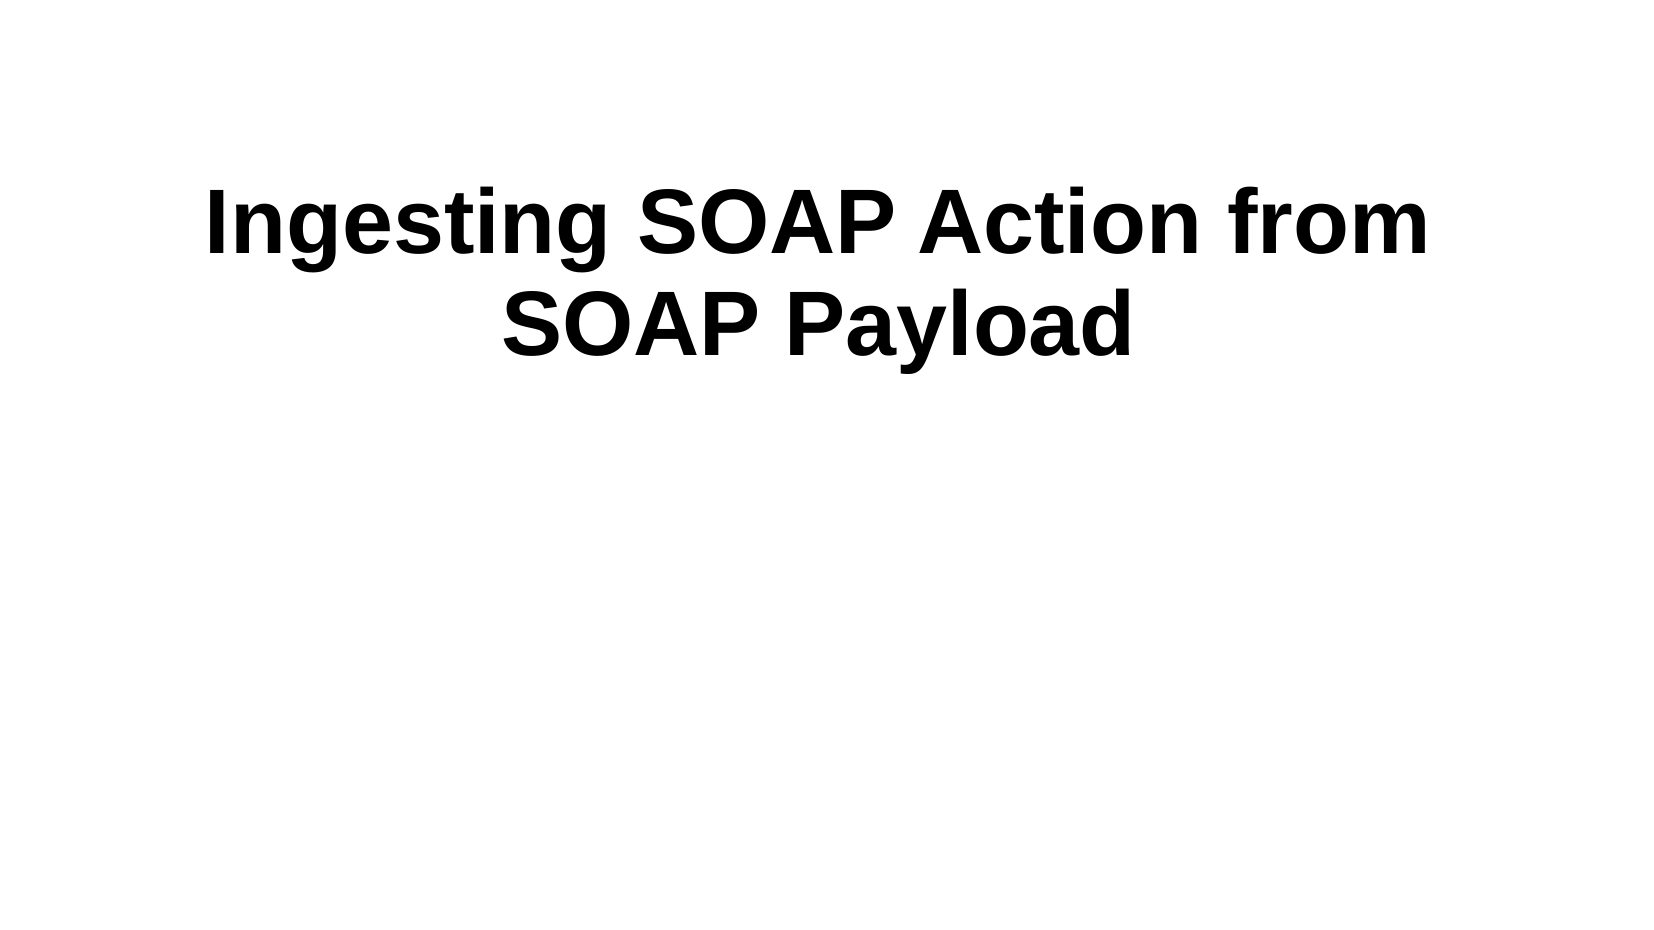

# Ingesting SOAP Action from SOAP Payload